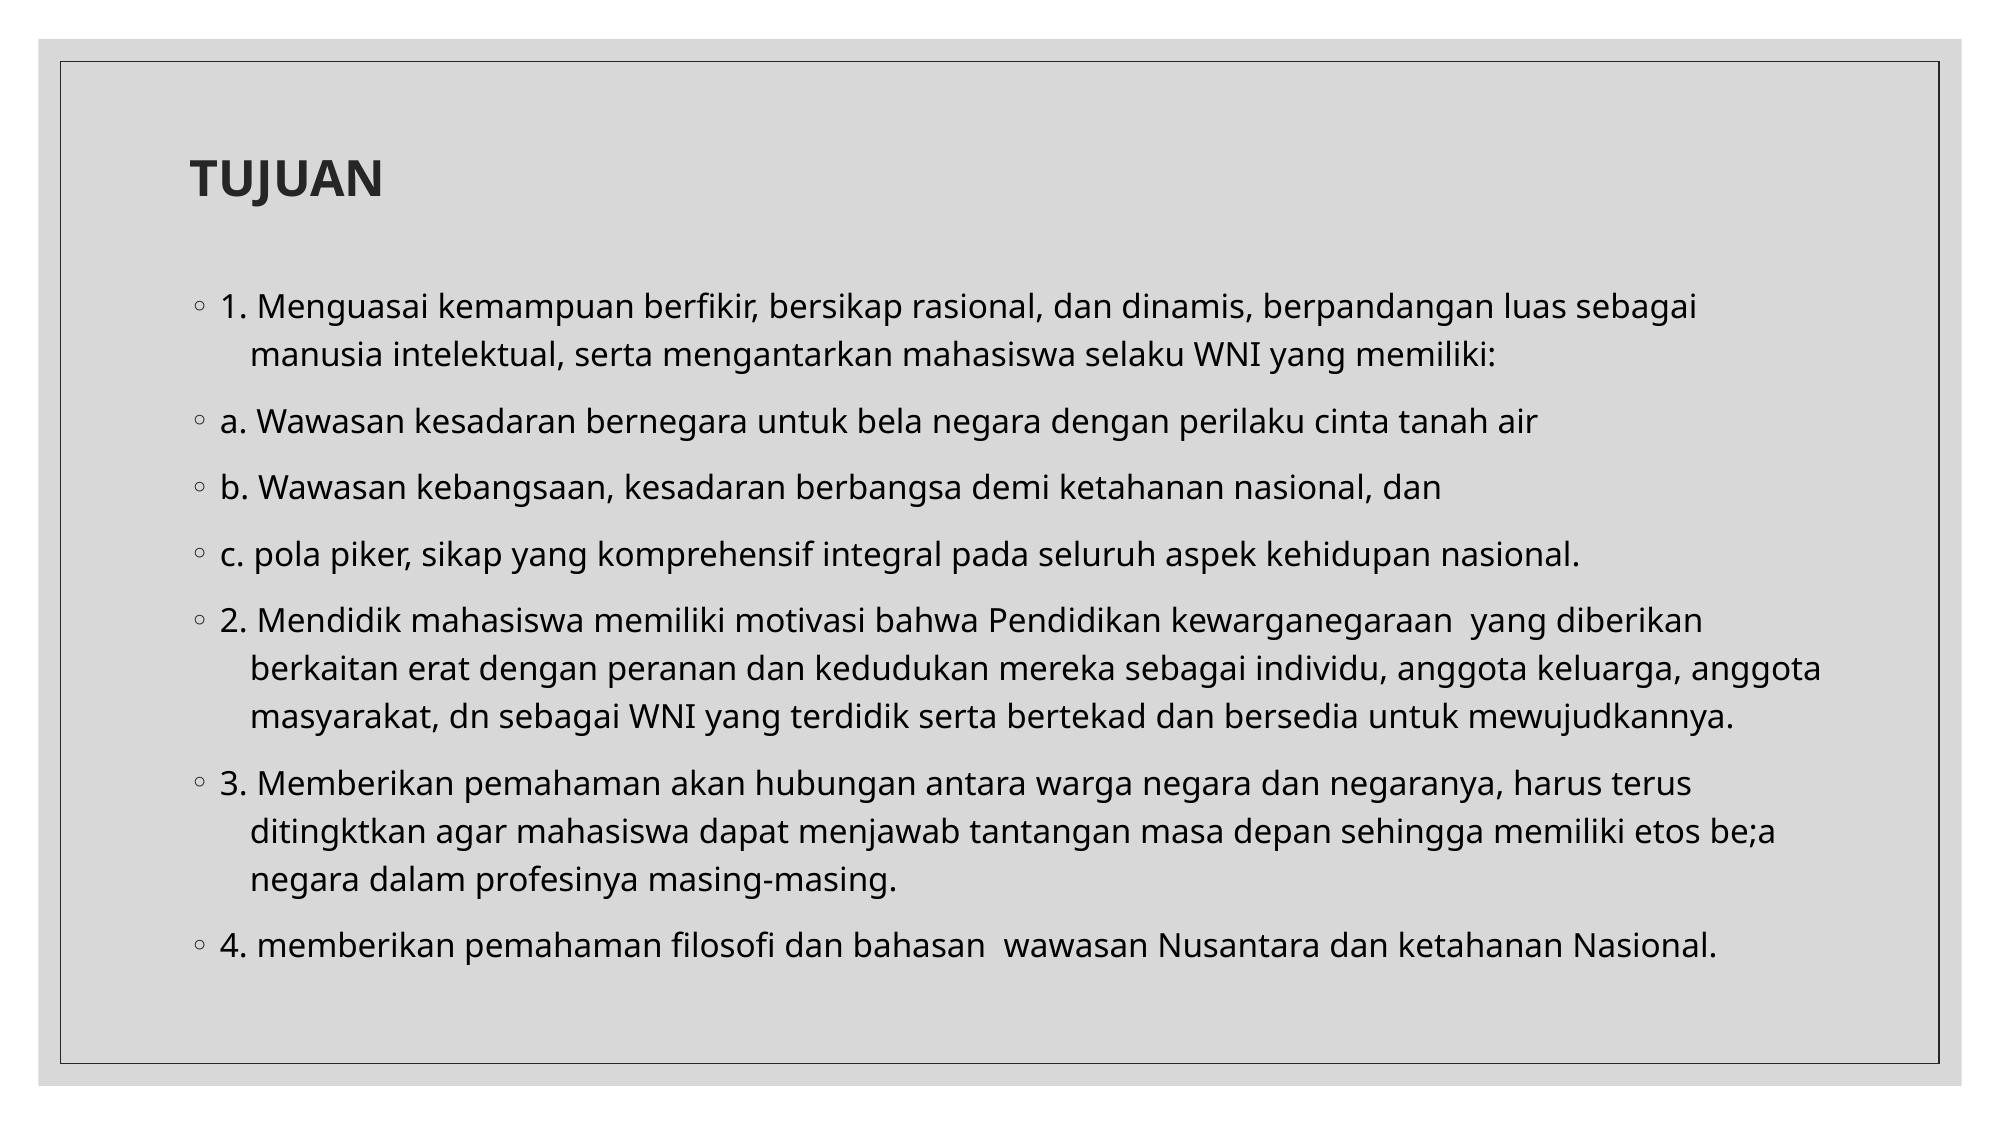

# TUJUAN
1. Menguasai kemampuan berfikir, bersikap rasional, dan dinamis, berpandangan luas sebagai manusia intelektual, serta mengantarkan mahasiswa selaku WNI yang memiliki:
a. Wawasan kesadaran bernegara untuk bela negara dengan perilaku cinta tanah air
b. Wawasan kebangsaan, kesadaran berbangsa demi ketahanan nasional, dan
c. pola piker, sikap yang komprehensif integral pada seluruh aspek kehidupan nasional.
2. Mendidik mahasiswa memiliki motivasi bahwa Pendidikan kewarganegaraan yang diberikan berkaitan erat dengan peranan dan kedudukan mereka sebagai individu, anggota keluarga, anggota masyarakat, dn sebagai WNI yang terdidik serta bertekad dan bersedia untuk mewujudkannya.
3. Memberikan pemahaman akan hubungan antara warga negara dan negaranya, harus terus ditingktkan agar mahasiswa dapat menjawab tantangan masa depan sehingga memiliki etos be;a negara dalam profesinya masing-masing.
4. memberikan pemahaman filosofi dan bahasan wawasan Nusantara dan ketahanan Nasional.